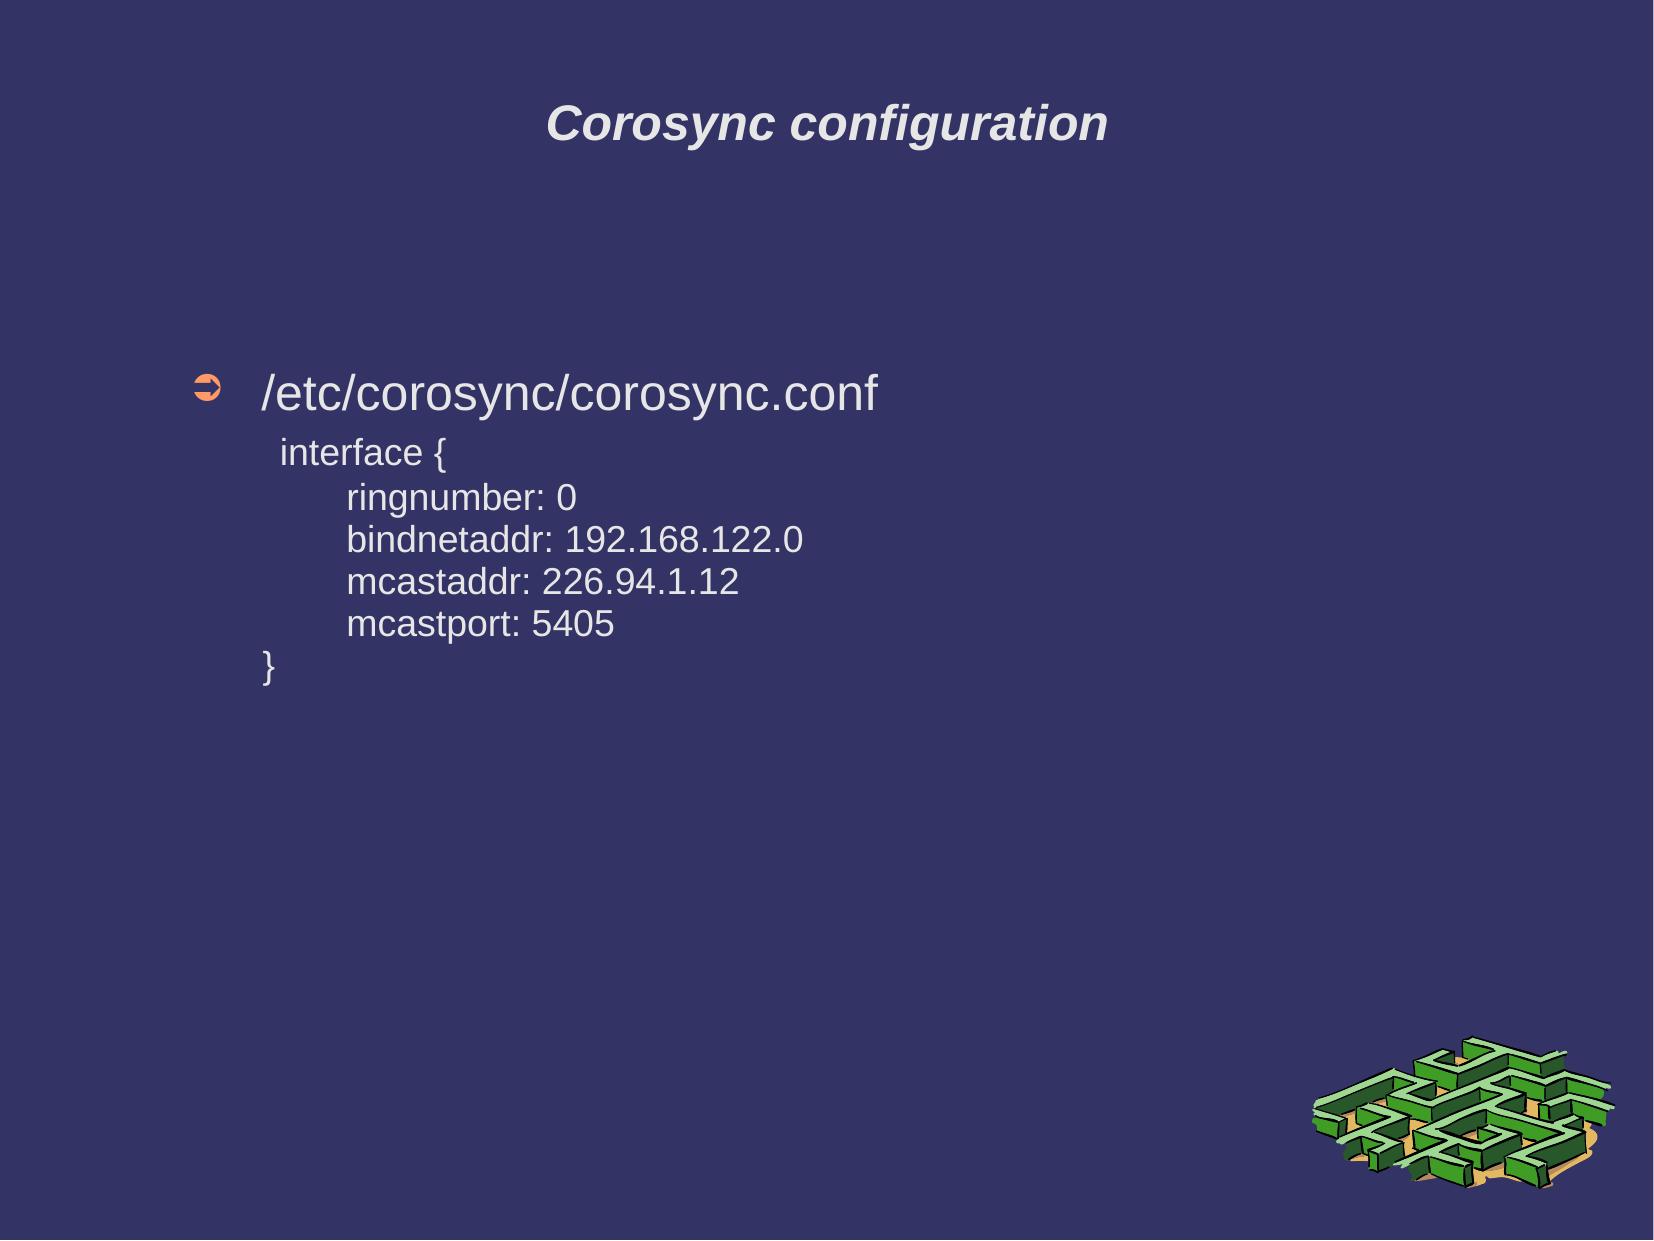

# Corosync configuration
/etc/corosync/corosync.conf
 interface {
 ringnumber: 0
 bindnetaddr: 192.168.122.0
 mcastaddr: 226.94.1.12
 mcastport: 5405
 }